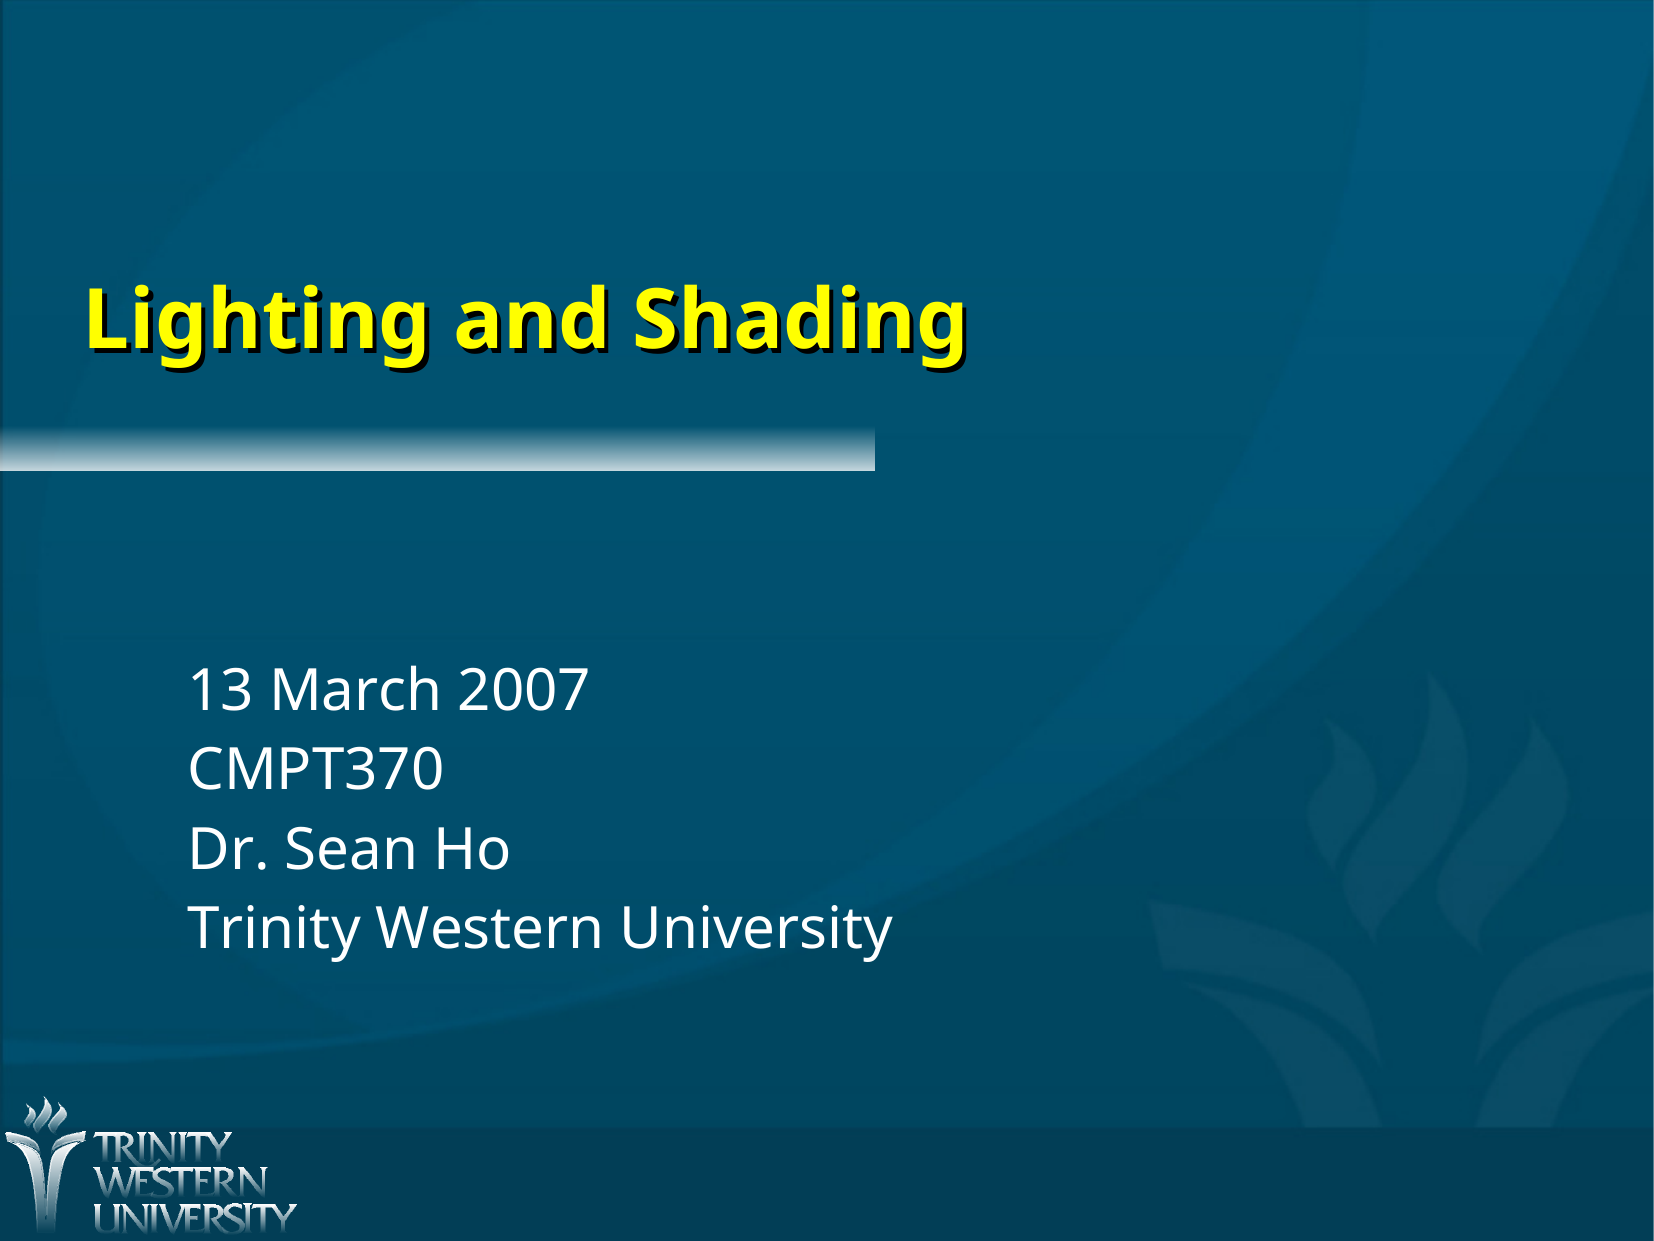

# Lighting and Shading
13 March 2007
CMPT370
Dr. Sean Ho
Trinity Western University